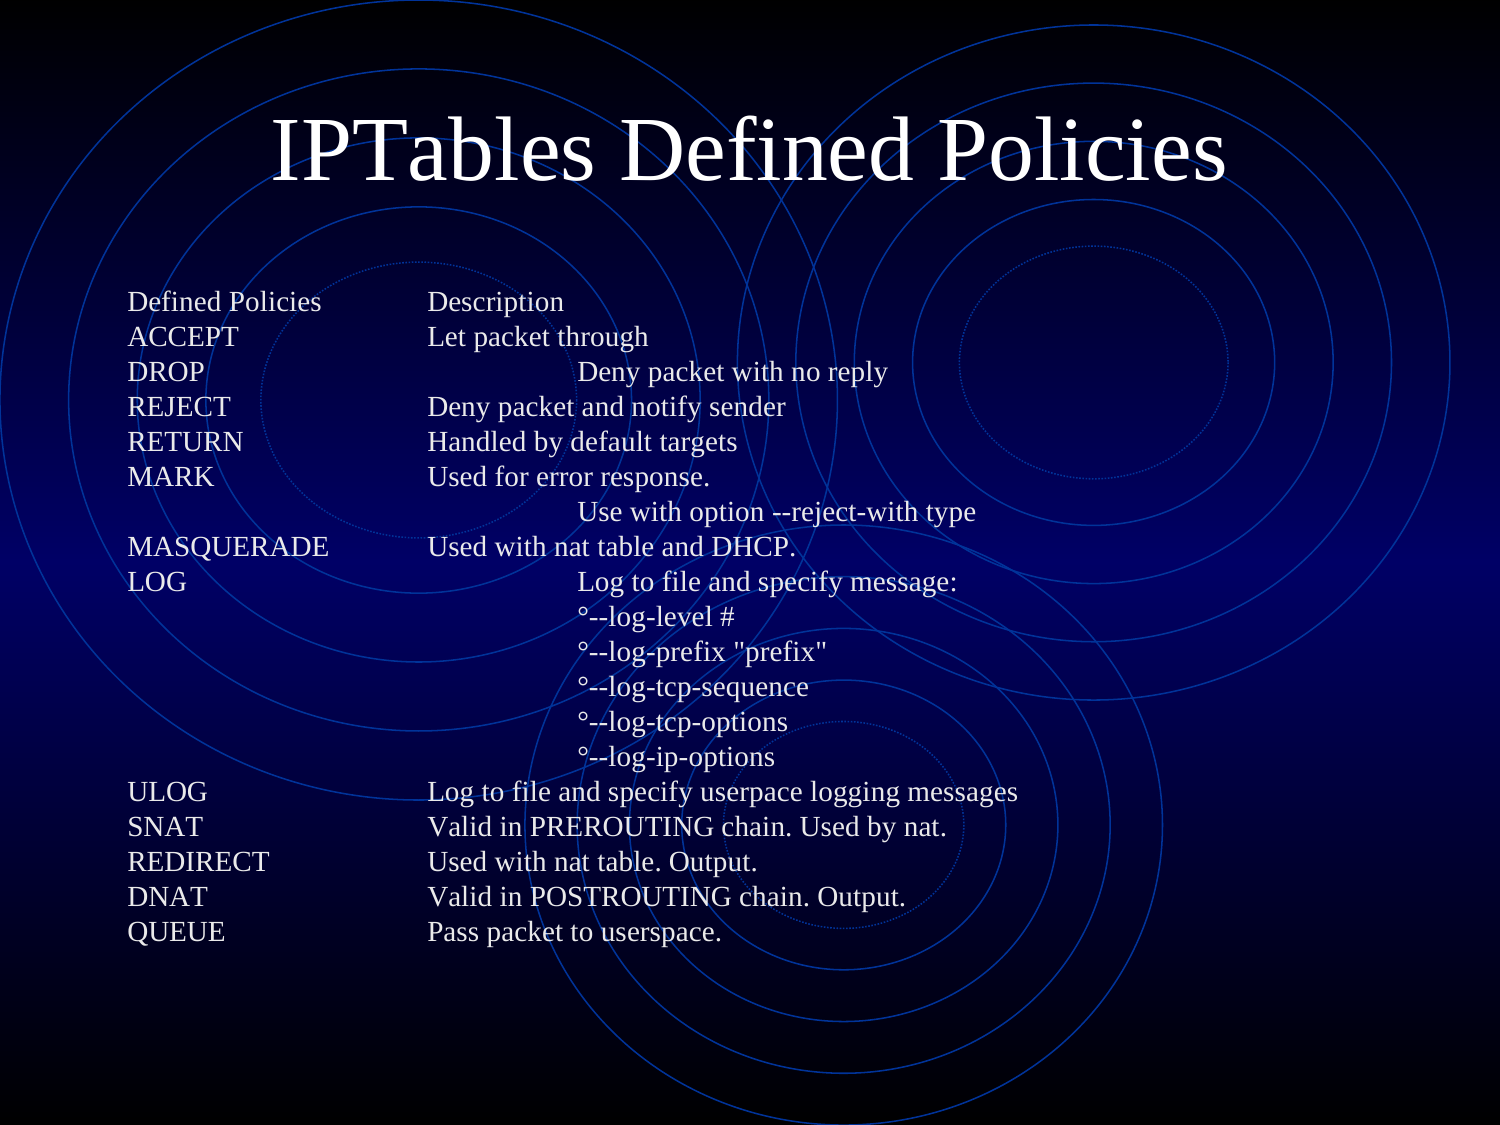

# IPTables Defined Policies
Defined Policies 	Description
ACCEPT 		Let packet through
DROP 			Deny packet with no reply
REJECT 		Deny packet and notify sender
RETURN 		Handled by default targets
MARK 		Used for error response.
			Use with option --reject-with type
MASQUERADE 	Used with nat table and DHCP.
LOG 			Log to file and specify message:
			°--log-level #
			°--log-prefix "prefix"
			°--log-tcp-sequence
			°--log-tcp-options
			°--log-ip-options
ULOG 		Log to file and specify userpace logging messages
SNAT 		Valid in PREROUTING chain. Used by nat.
REDIRECT 		Used with nat table. Output.
DNAT 		Valid in POSTROUTING chain. Output.
QUEUE 		Pass packet to userspace.